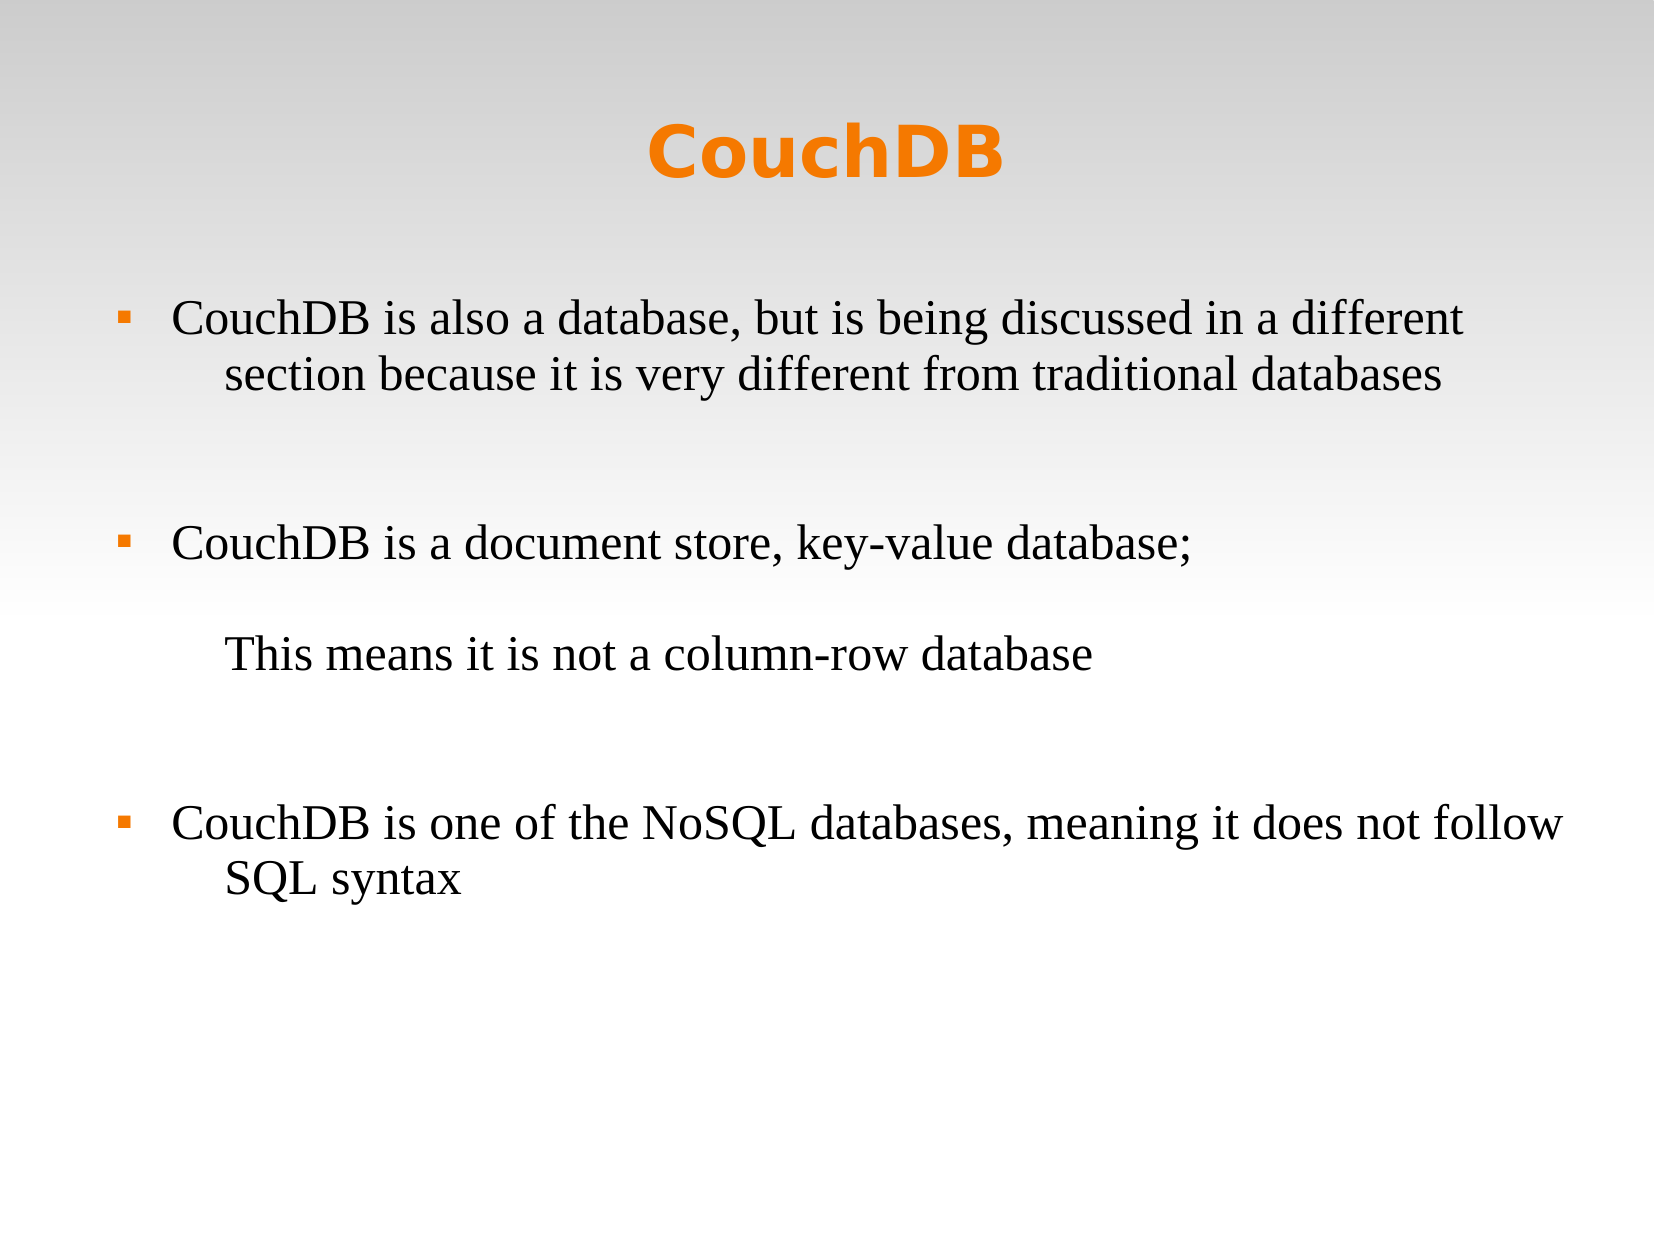

# CouchDB
CouchDB is also a database, but is being discussed in a different section because it is very different from traditional databases
CouchDB is a document store, key-value database;
This means it is not a column-row database
CouchDB is one of the NoSQL databases, meaning it does not follow SQL syntax